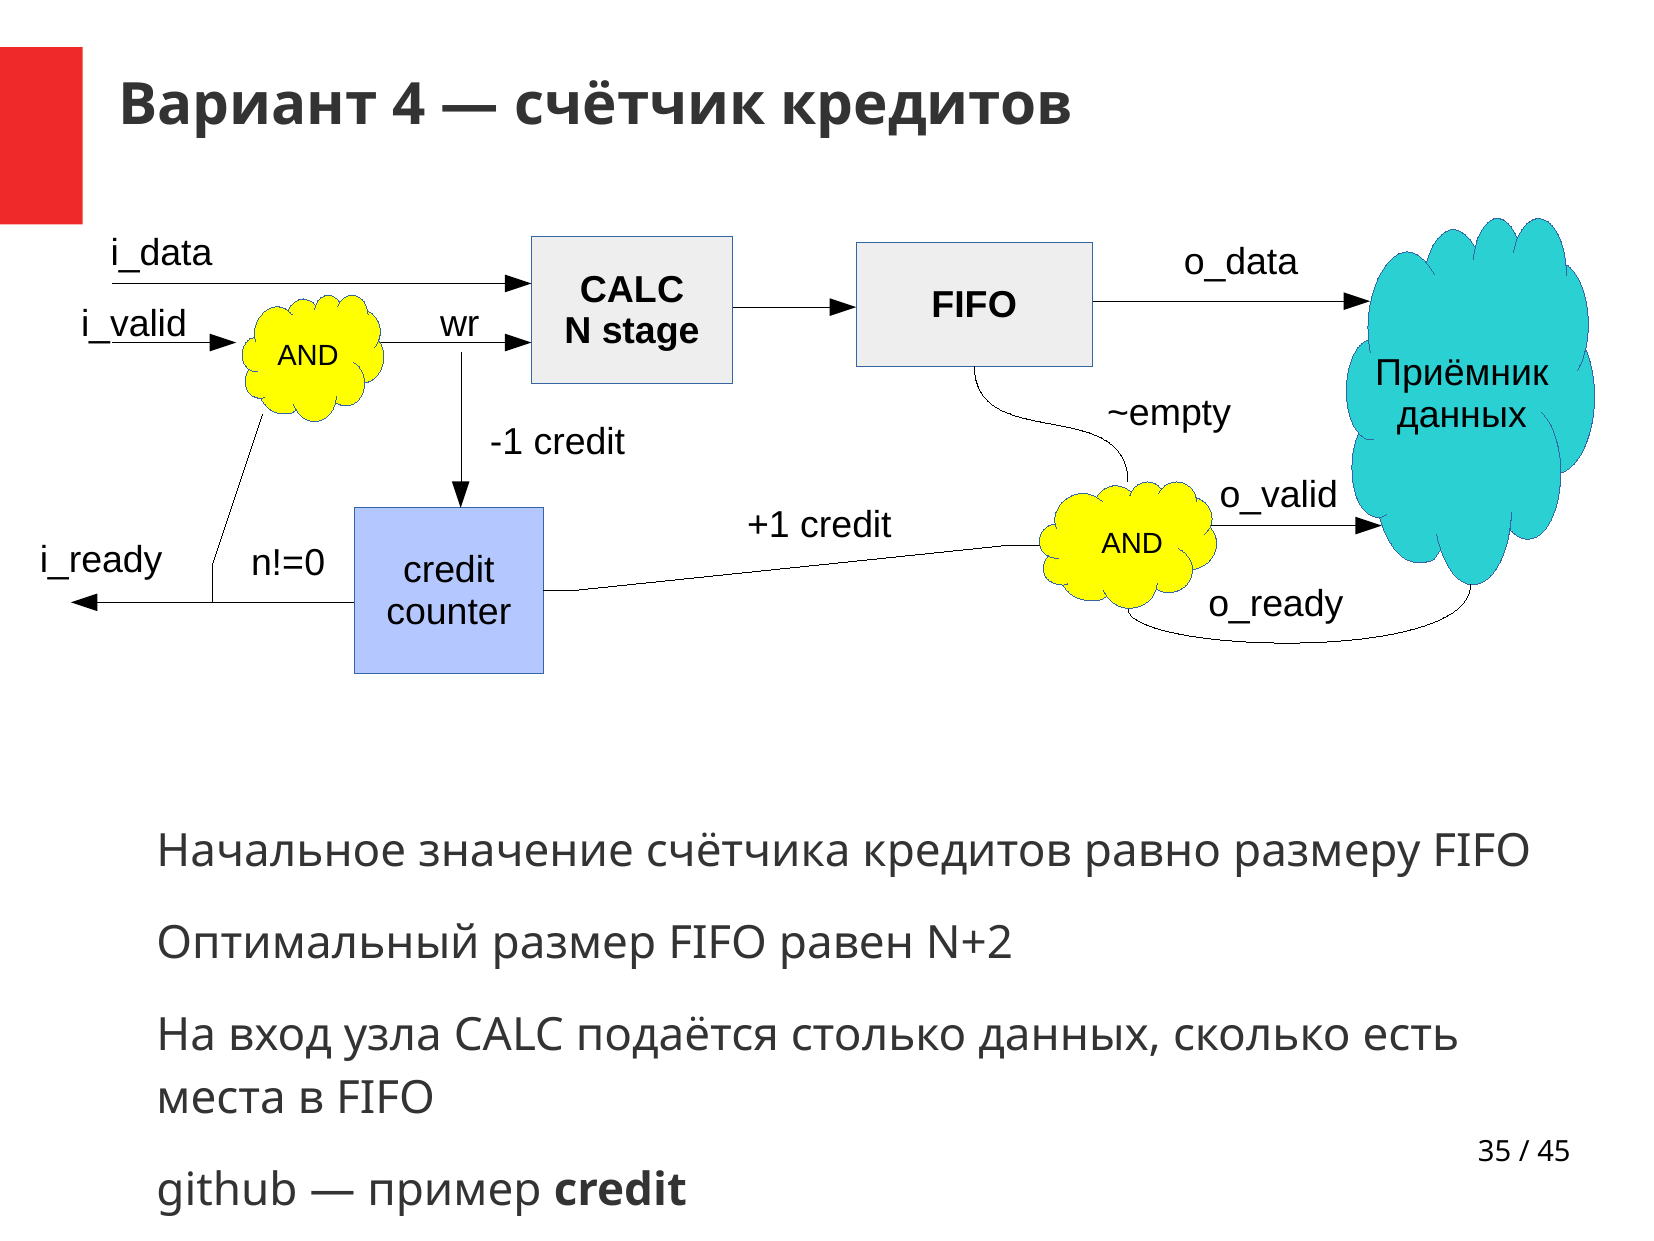

# Вариант 4 — счётчик кредитов
Приёмник
данных
i_data
o_data
CALC
N stage
FIFO
i_valid
AND
wr
~empty
-1 credit
o_valid
+1 credit
credit
counter
AND
i_ready
n!=0
o_ready
Начальное значение счётчика кредитов равно размеру FIFO
Оптимальный размер FIFO равен N+2
На вход узла CALC подаётся столько данных, сколько есть места в FIFO
github — пример credit
35